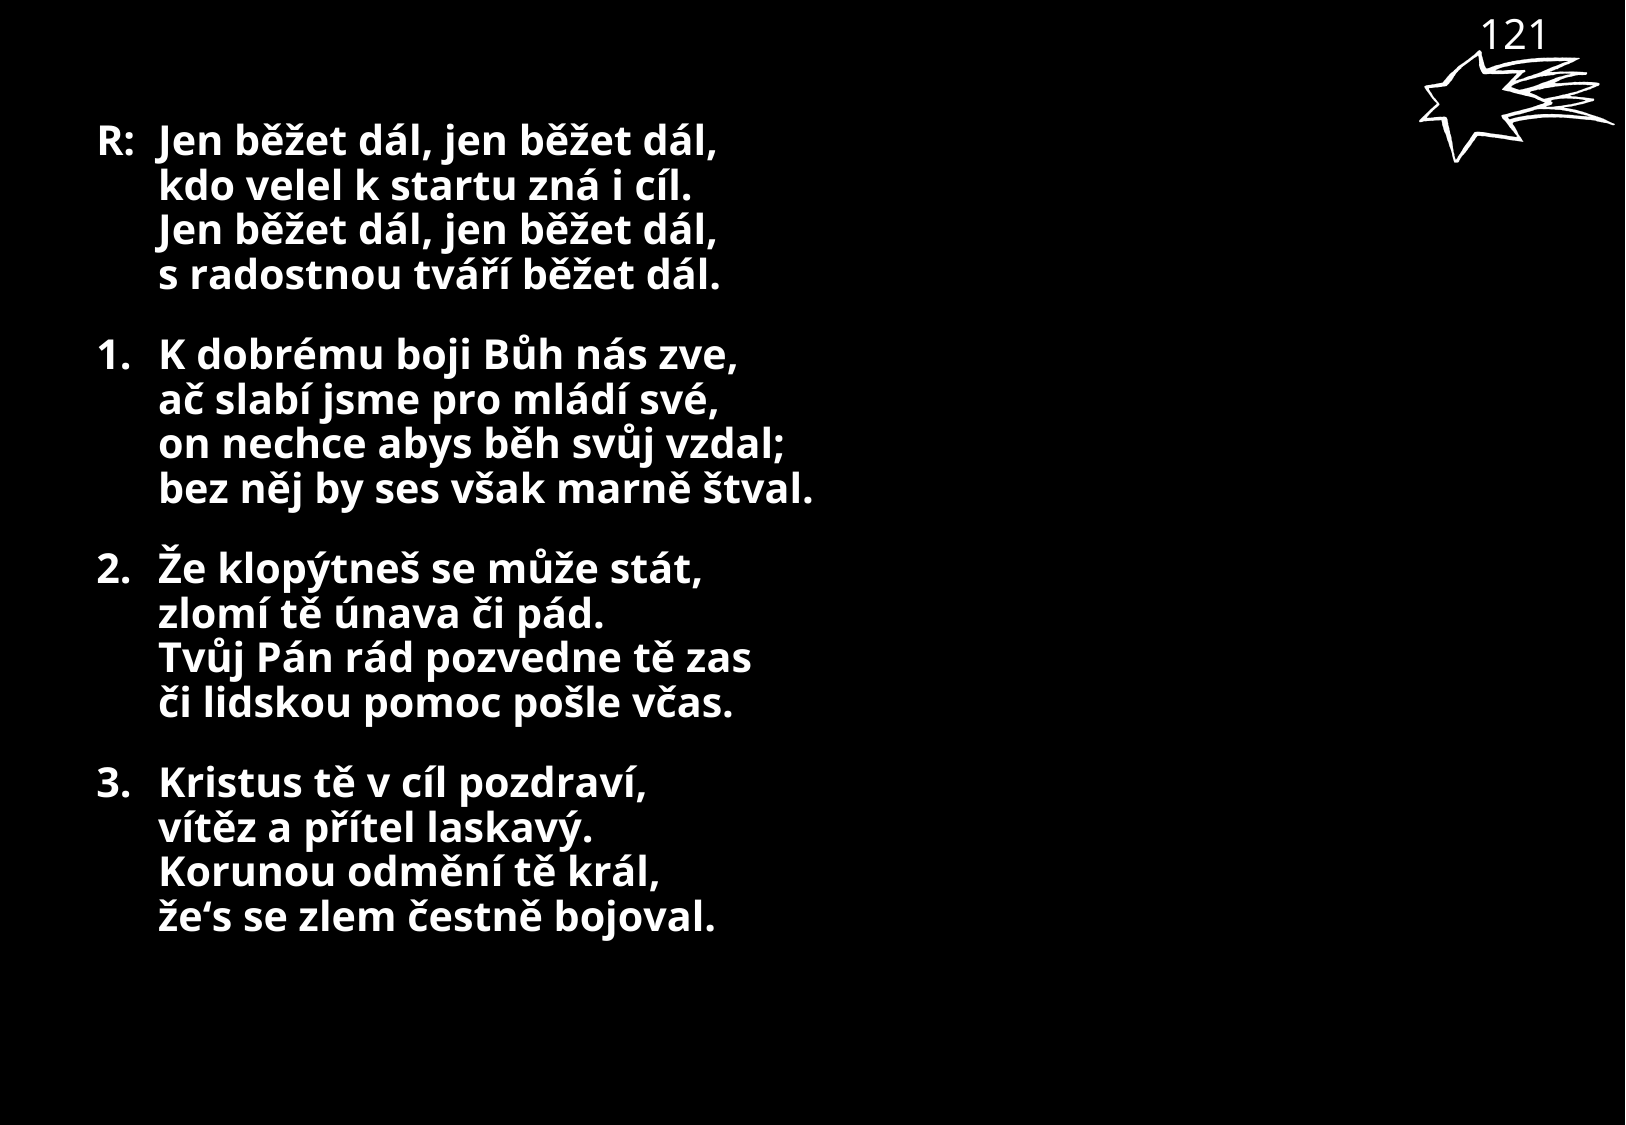

121
# R: 	Jen běžet dál, jen běžet dál, kdo velel k startu zná i cíl. Jen běžet dál, jen běžet dál, s radostnou tváří běžet dál.
K dobrému boji Bůh nás zve,
ač slabí jsme pro mládí své,
on nechce abys běh svůj vzdal;
bez něj by ses však marně štval.
Že klopýtneš se může stát,
zlomí tě únava či pád.
Tvůj Pán rád pozvedne tě zas
či lidskou pomoc pošle včas.
Kristus tě v cíl pozdraví,
vítěz a přítel laskavý.
Korunou odmění tě král,
že‘s se zlem čestně bojoval.